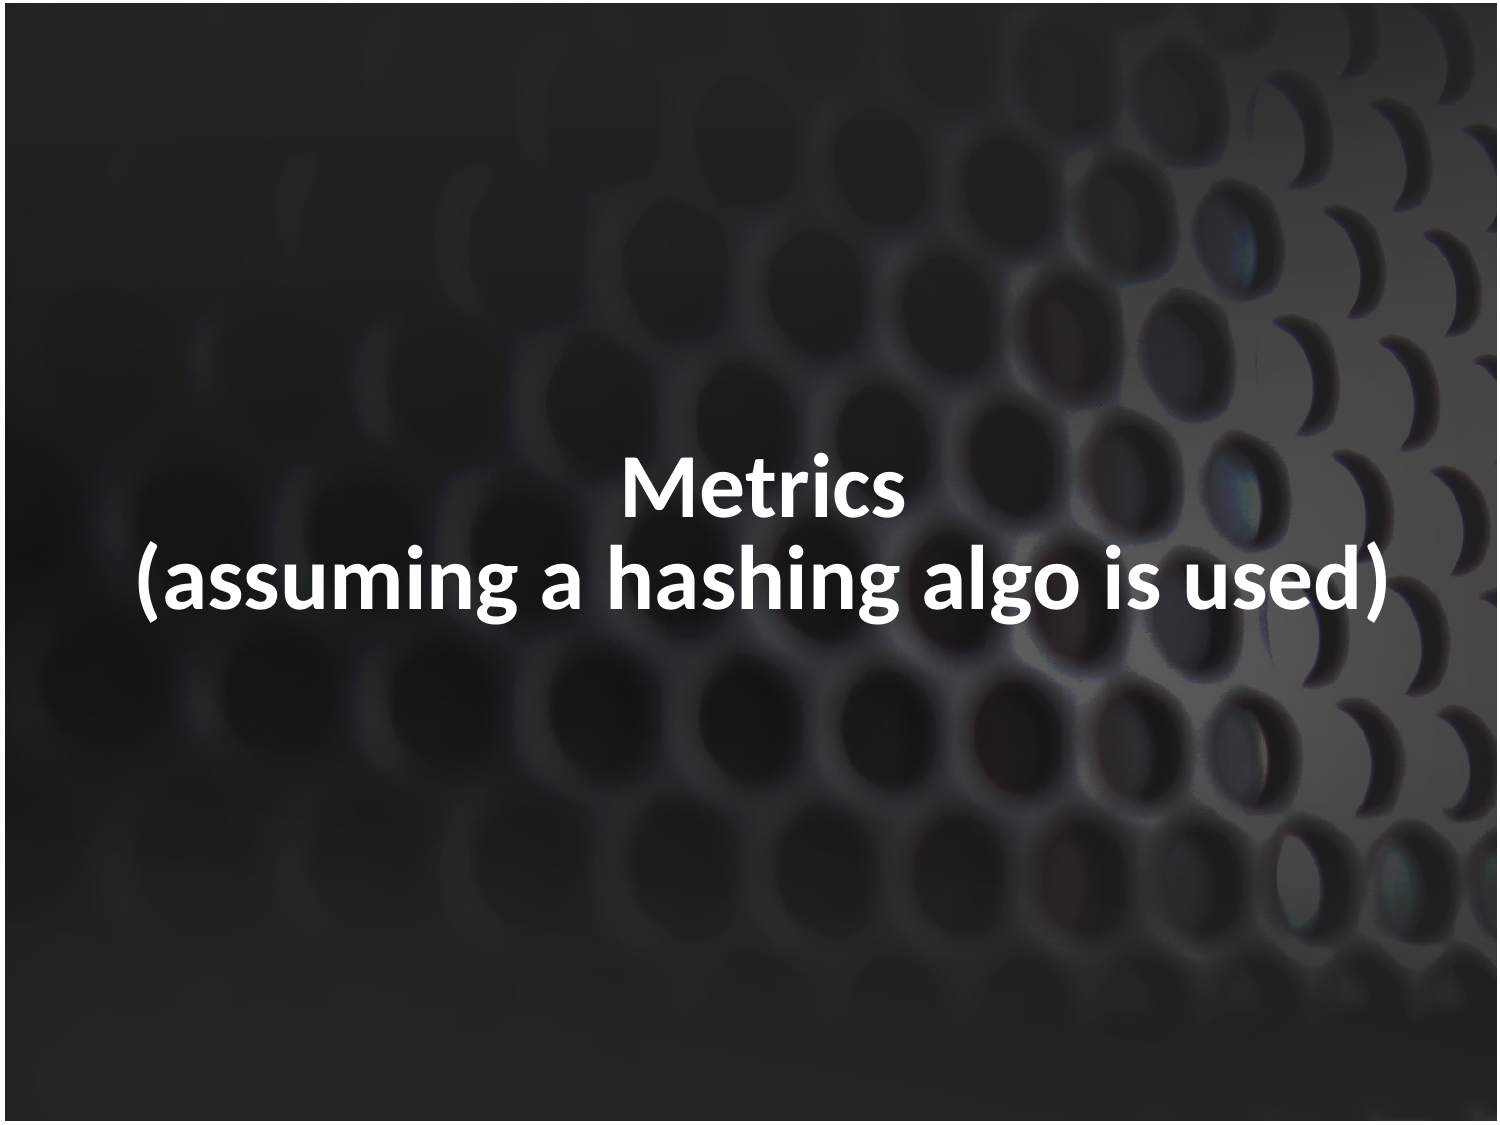

# Metrics (assuming a hashing algo is used)